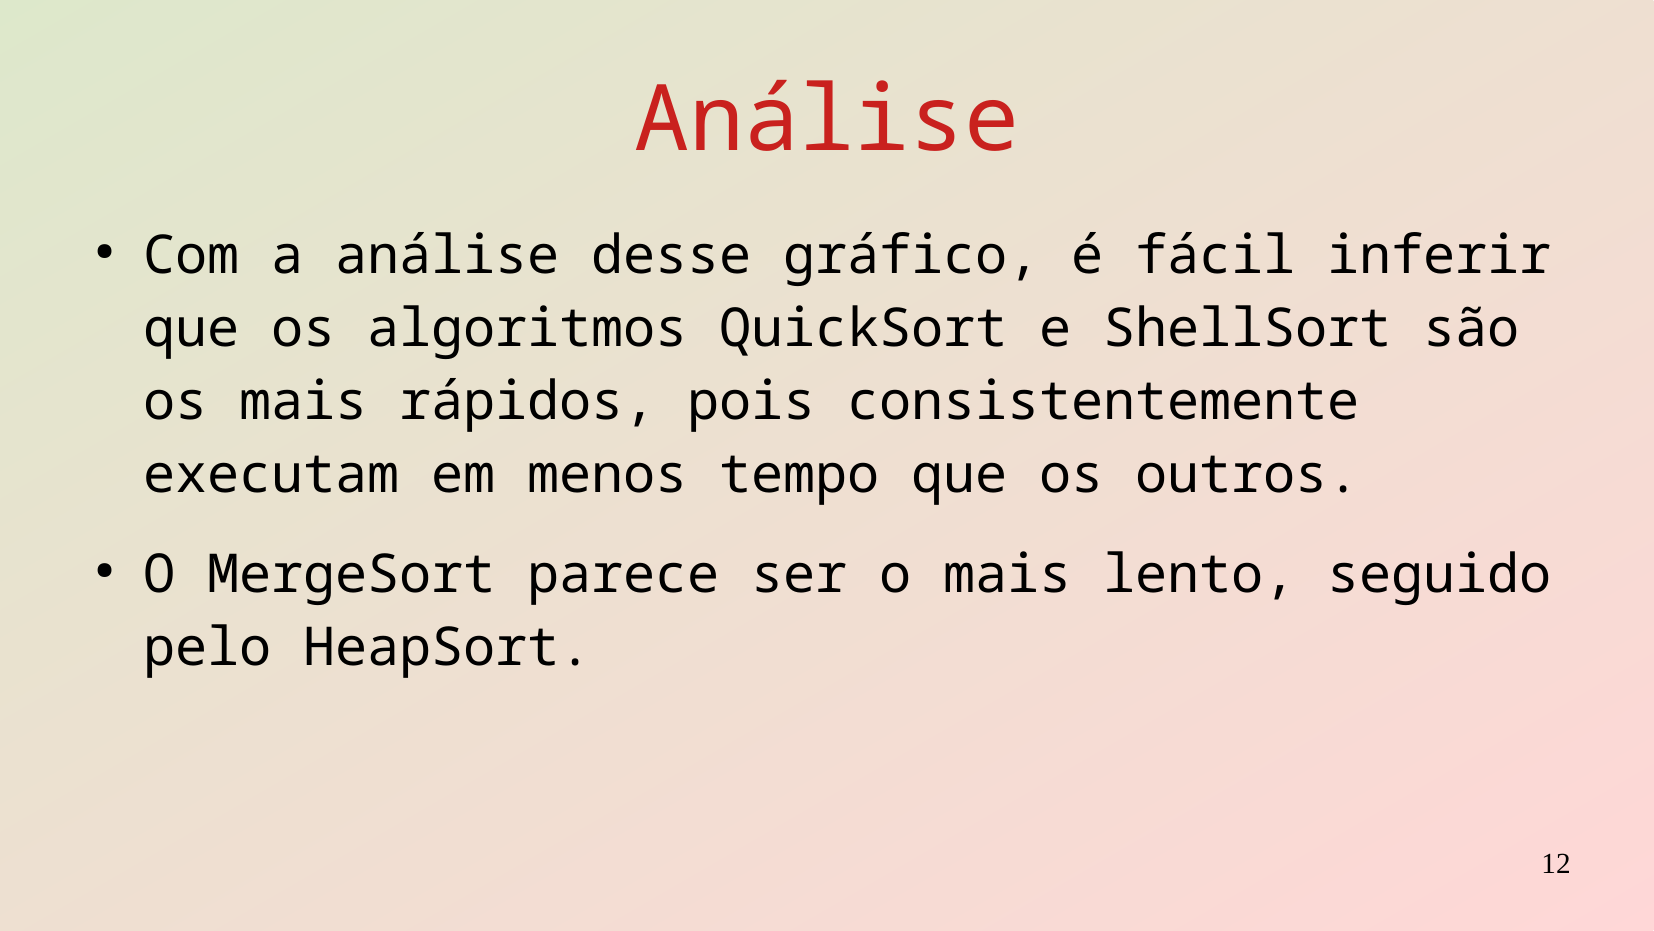

# Análise
Com a análise desse gráfico, é fácil inferir que os algoritmos QuickSort e ShellSort são os mais rápidos, pois consistentemente executam em menos tempo que os outros.
O MergeSort parece ser o mais lento, seguido pelo HeapSort.
12